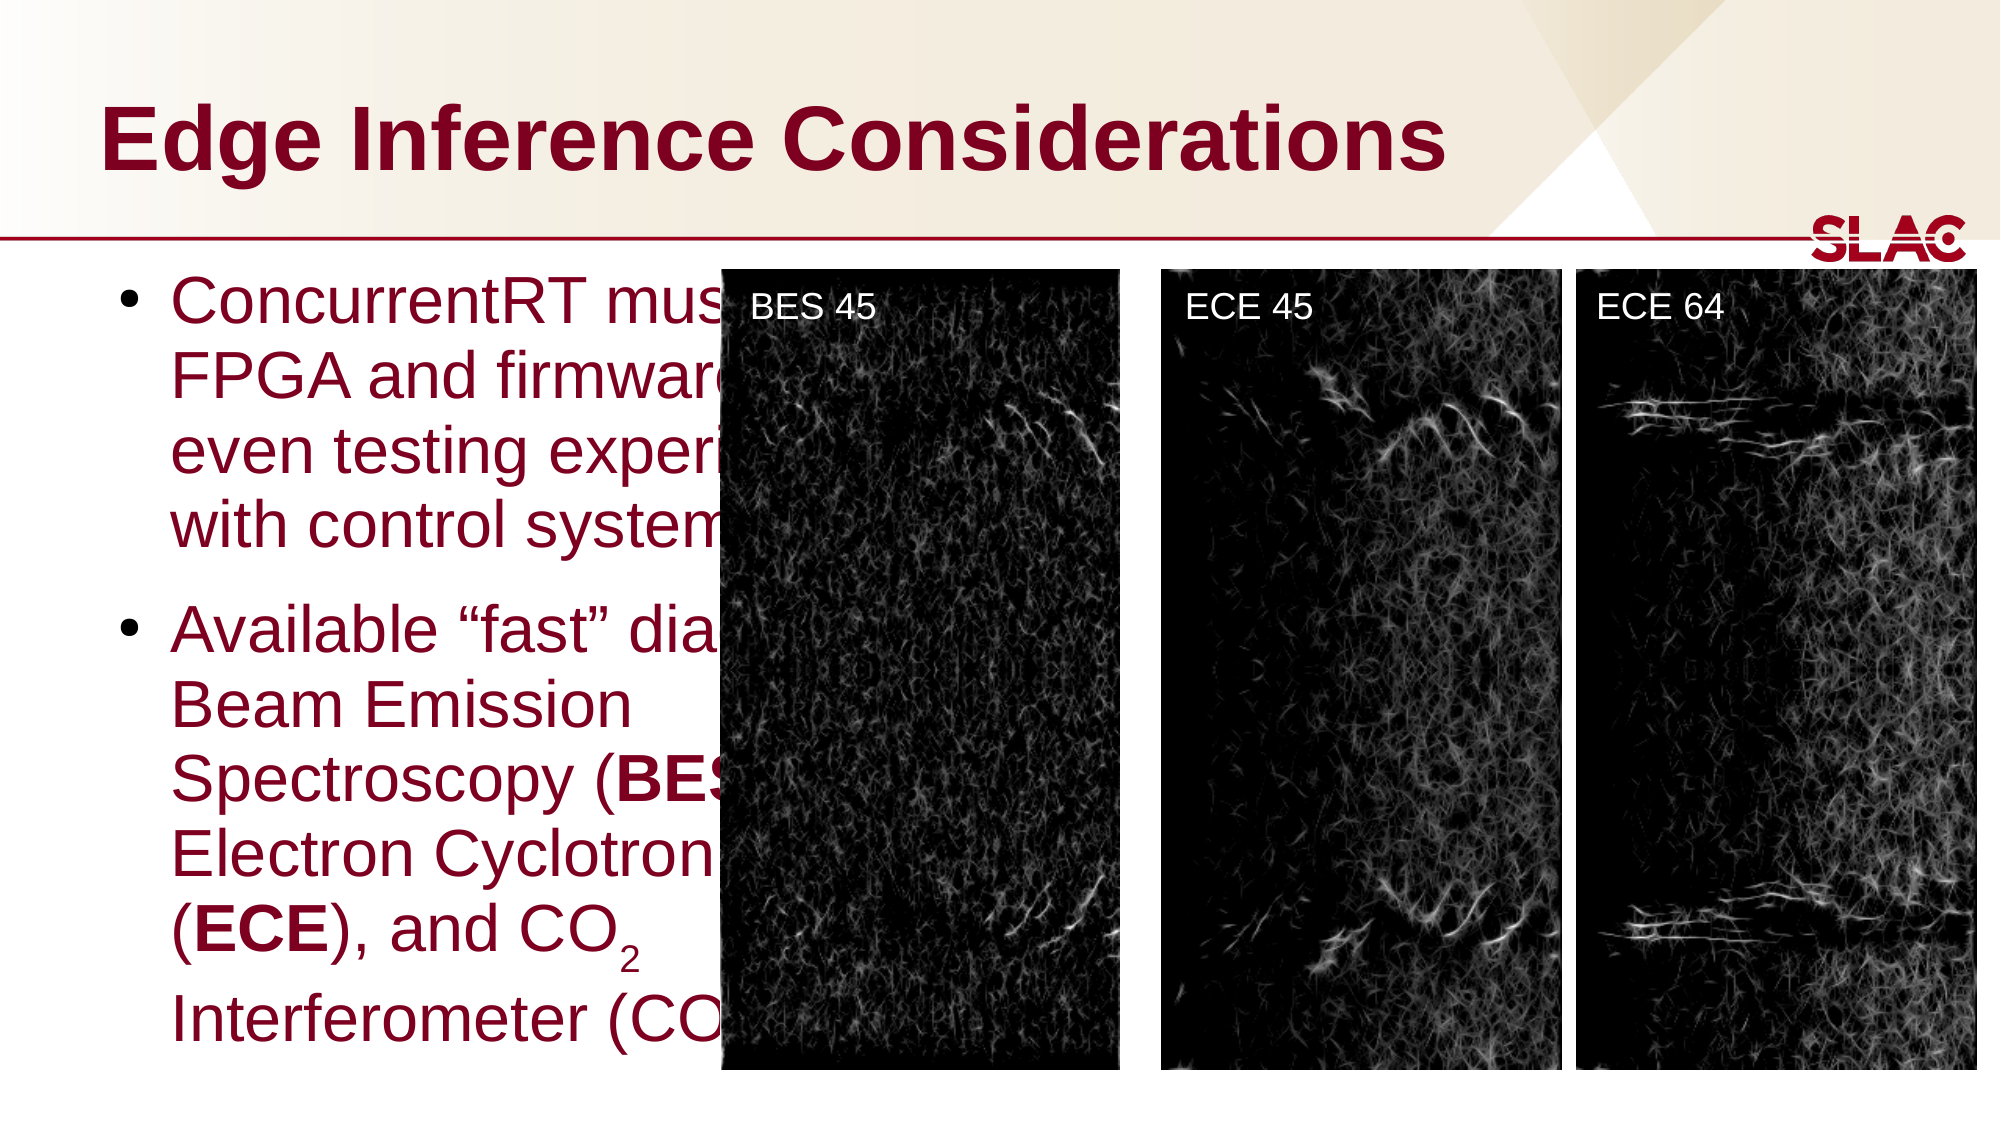

# Edge Inference Considerations
ConcurrentRT must validate FPGA and firmware before even testing experiments with control system.
Available “fast” diagnostics: Beam Emission Spectroscopy (BES), Electron Cyclotron Emission (ECE), and CO2 Interferometer (CO2)
BES 45
ECE 45
ECE 64